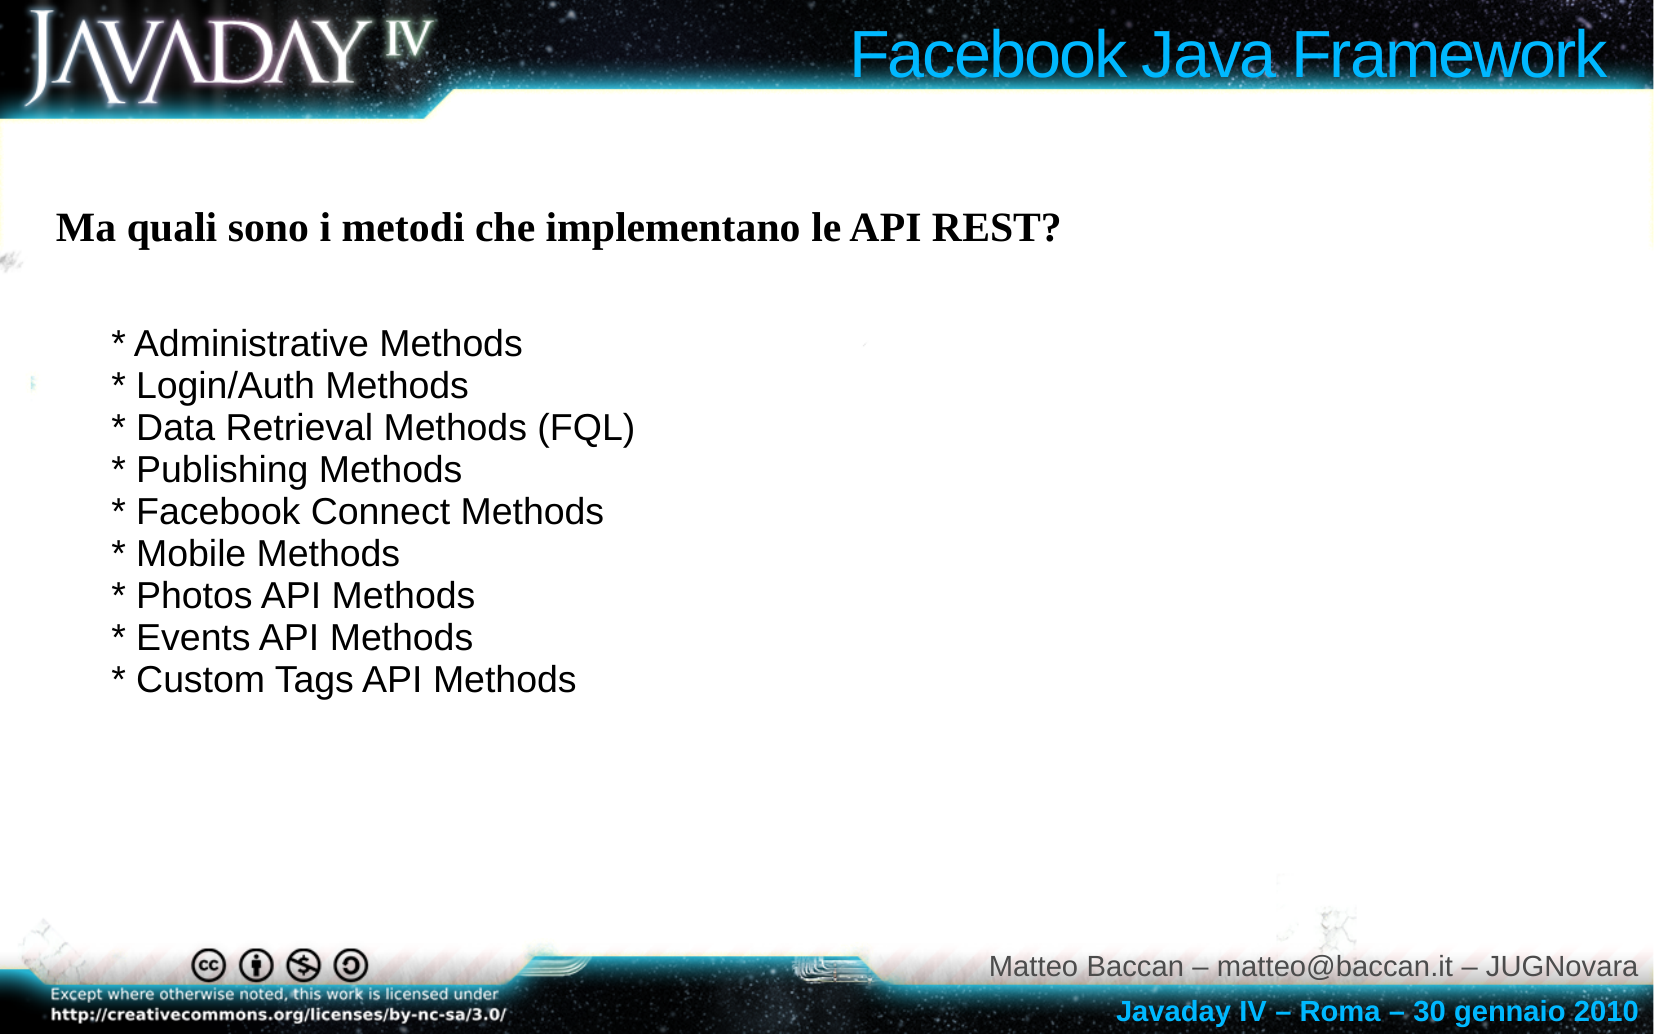

# Facebook Java Framework
Ma quali sono i metodi che implementano le API REST?
 * Administrative Methods
 * Login/Auth Methods
 * Data Retrieval Methods (FQL)
 * Publishing Methods
 * Facebook Connect Methods
 * Mobile Methods
 * Photos API Methods
 * Events API Methods
 * Custom Tags API Methods